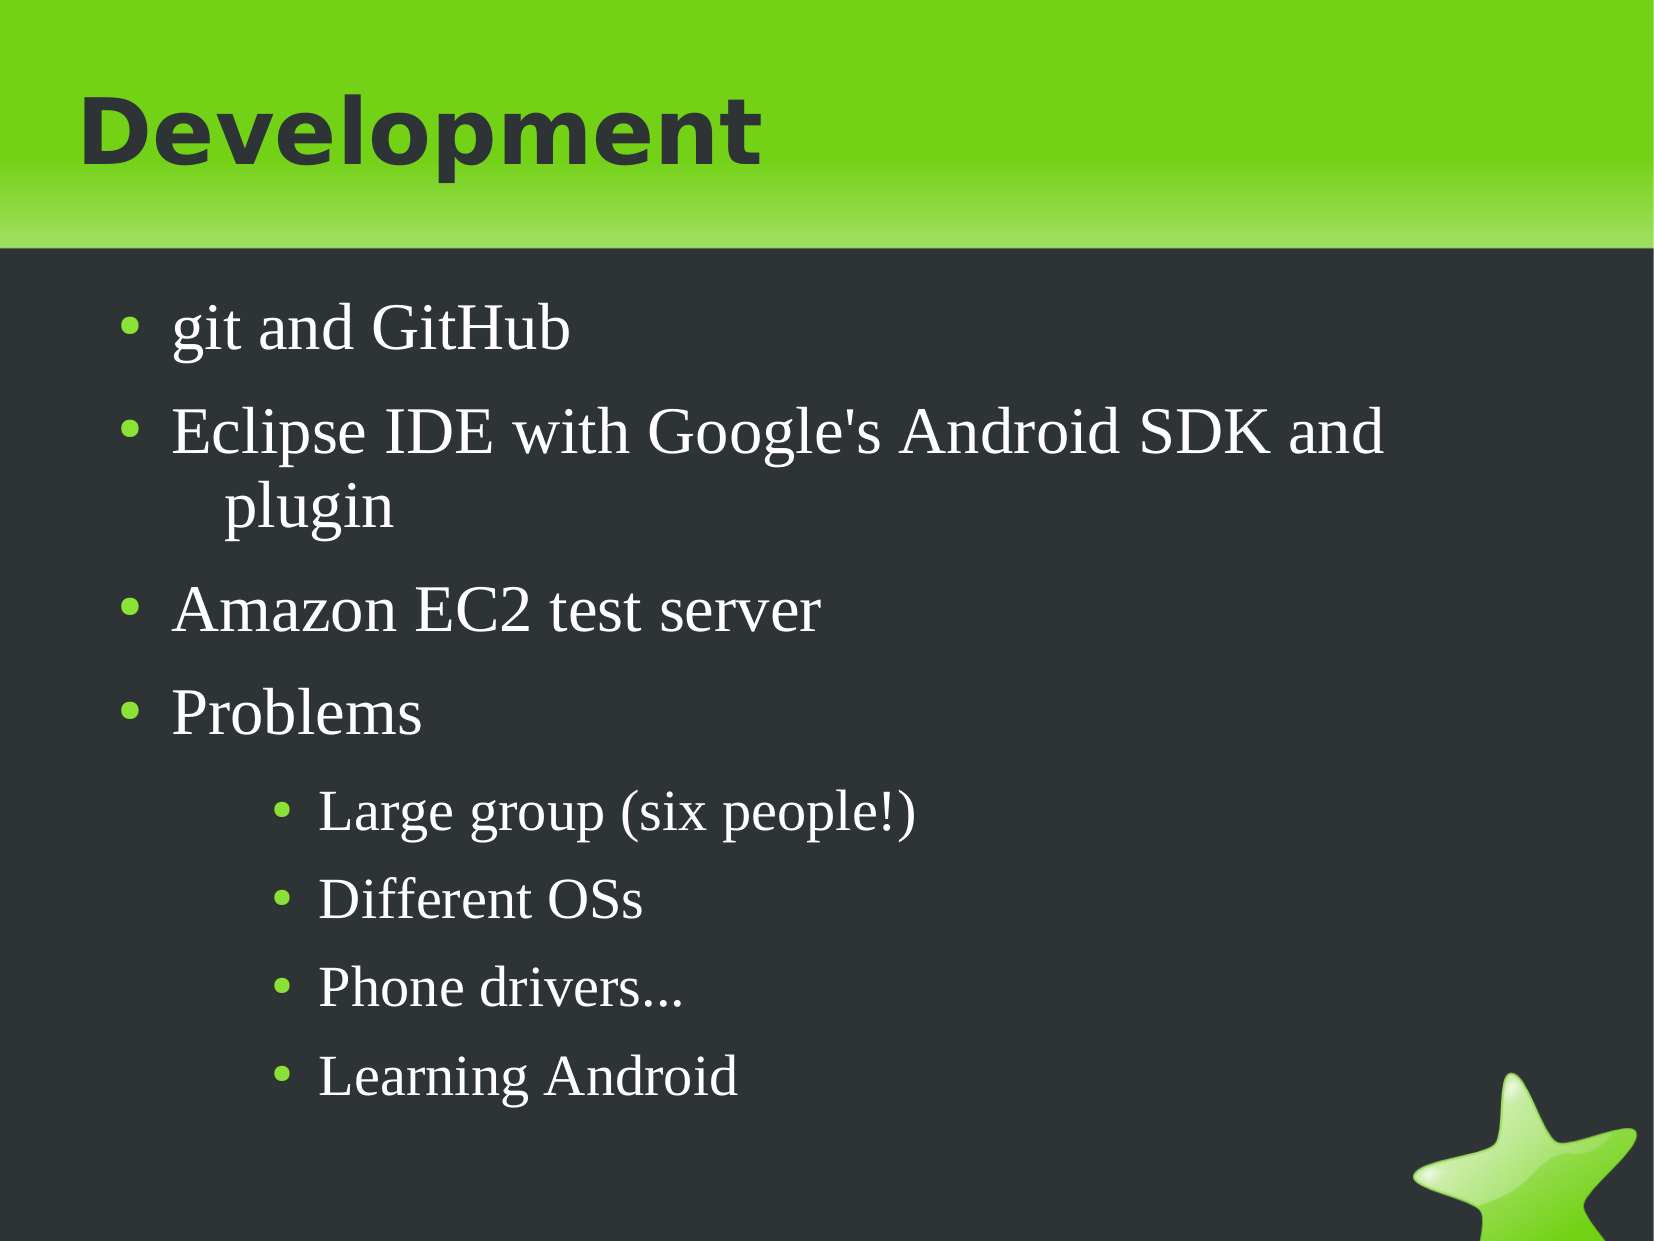

# Development
git and GitHub
Eclipse IDE with Google's Android SDK and plugin
Amazon EC2 test server
Problems
Large group (six people!)
Different OSs
Phone drivers...
Learning Android